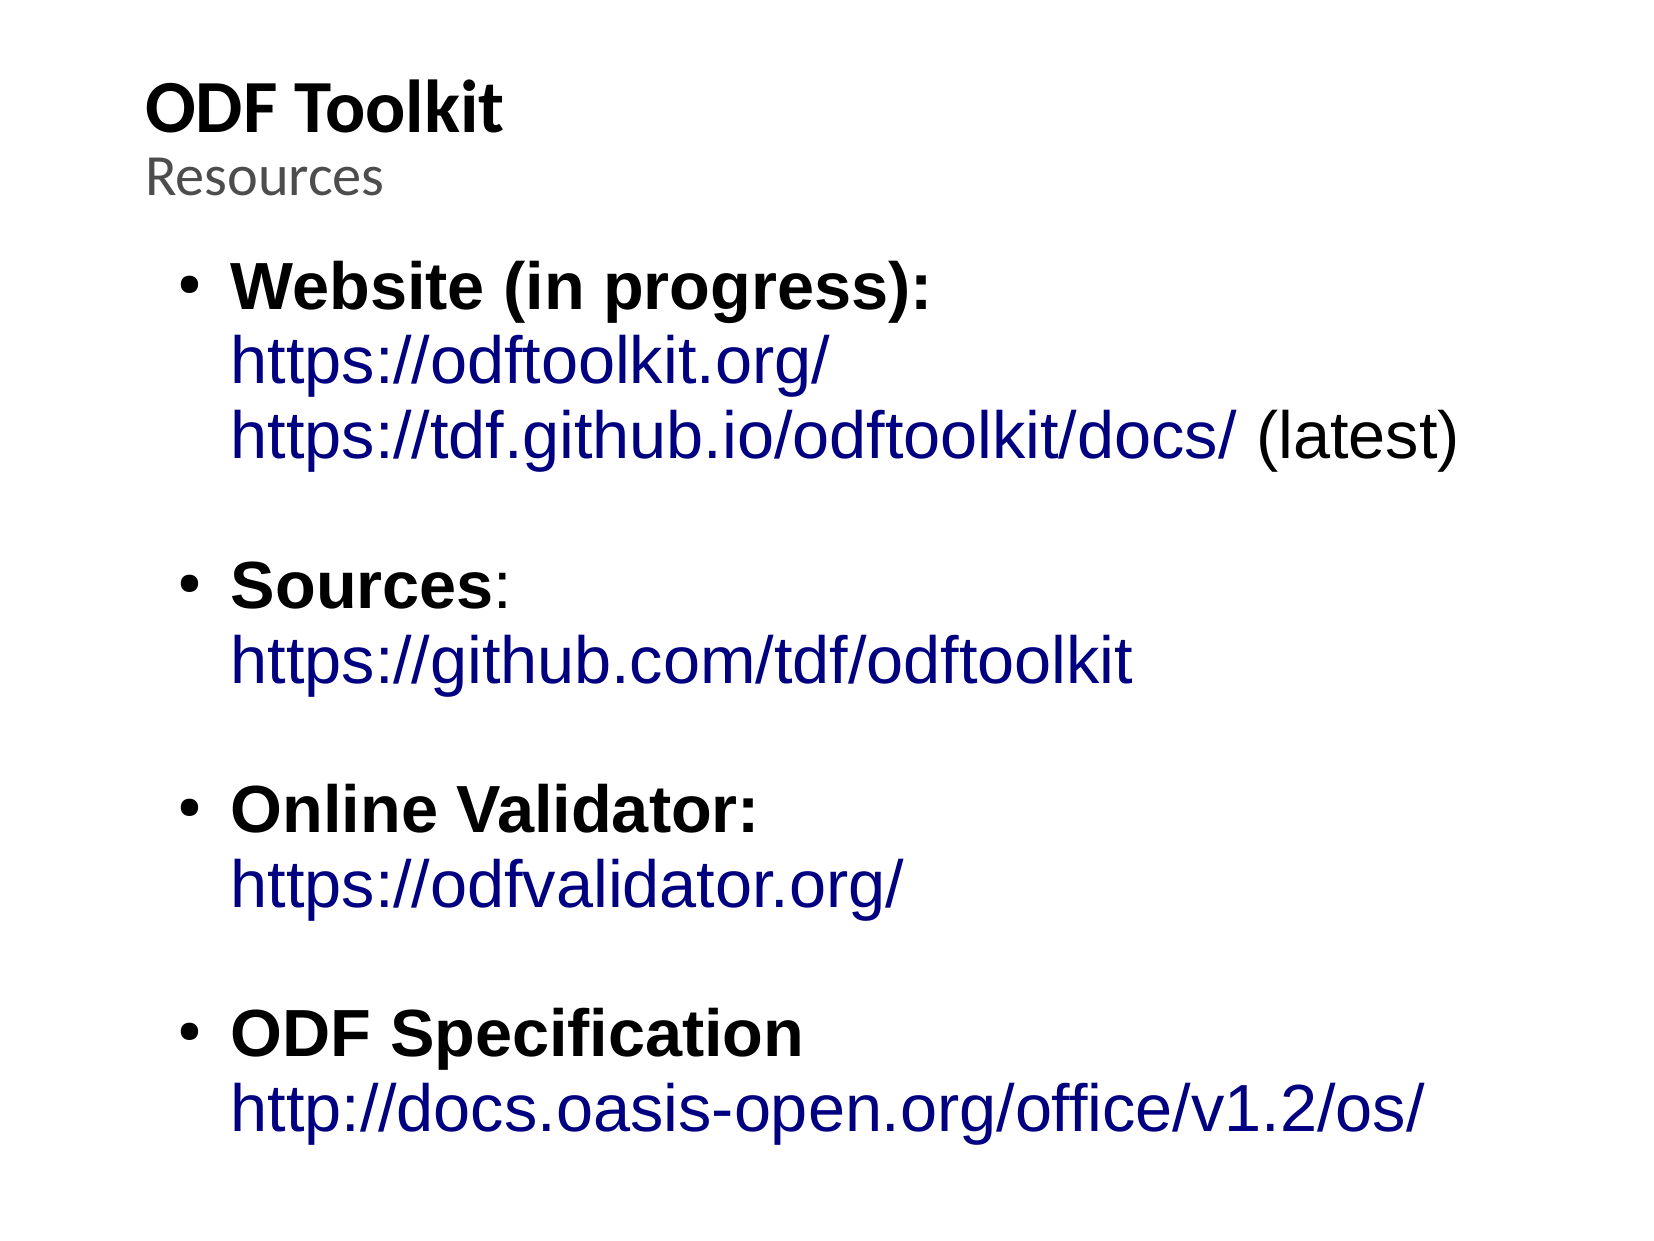

# ODF Toolkit Resources
Website (in progress):
https://odftoolkit.org/
https://tdf.github.io/odftoolkit/docs/ (latest)
Sources:
https://github.com/tdf/odftoolkit
Online Validator:
https://odfvalidator.org/
ODF Specification
http://docs.oasis-open.org/office/v1.2/os/